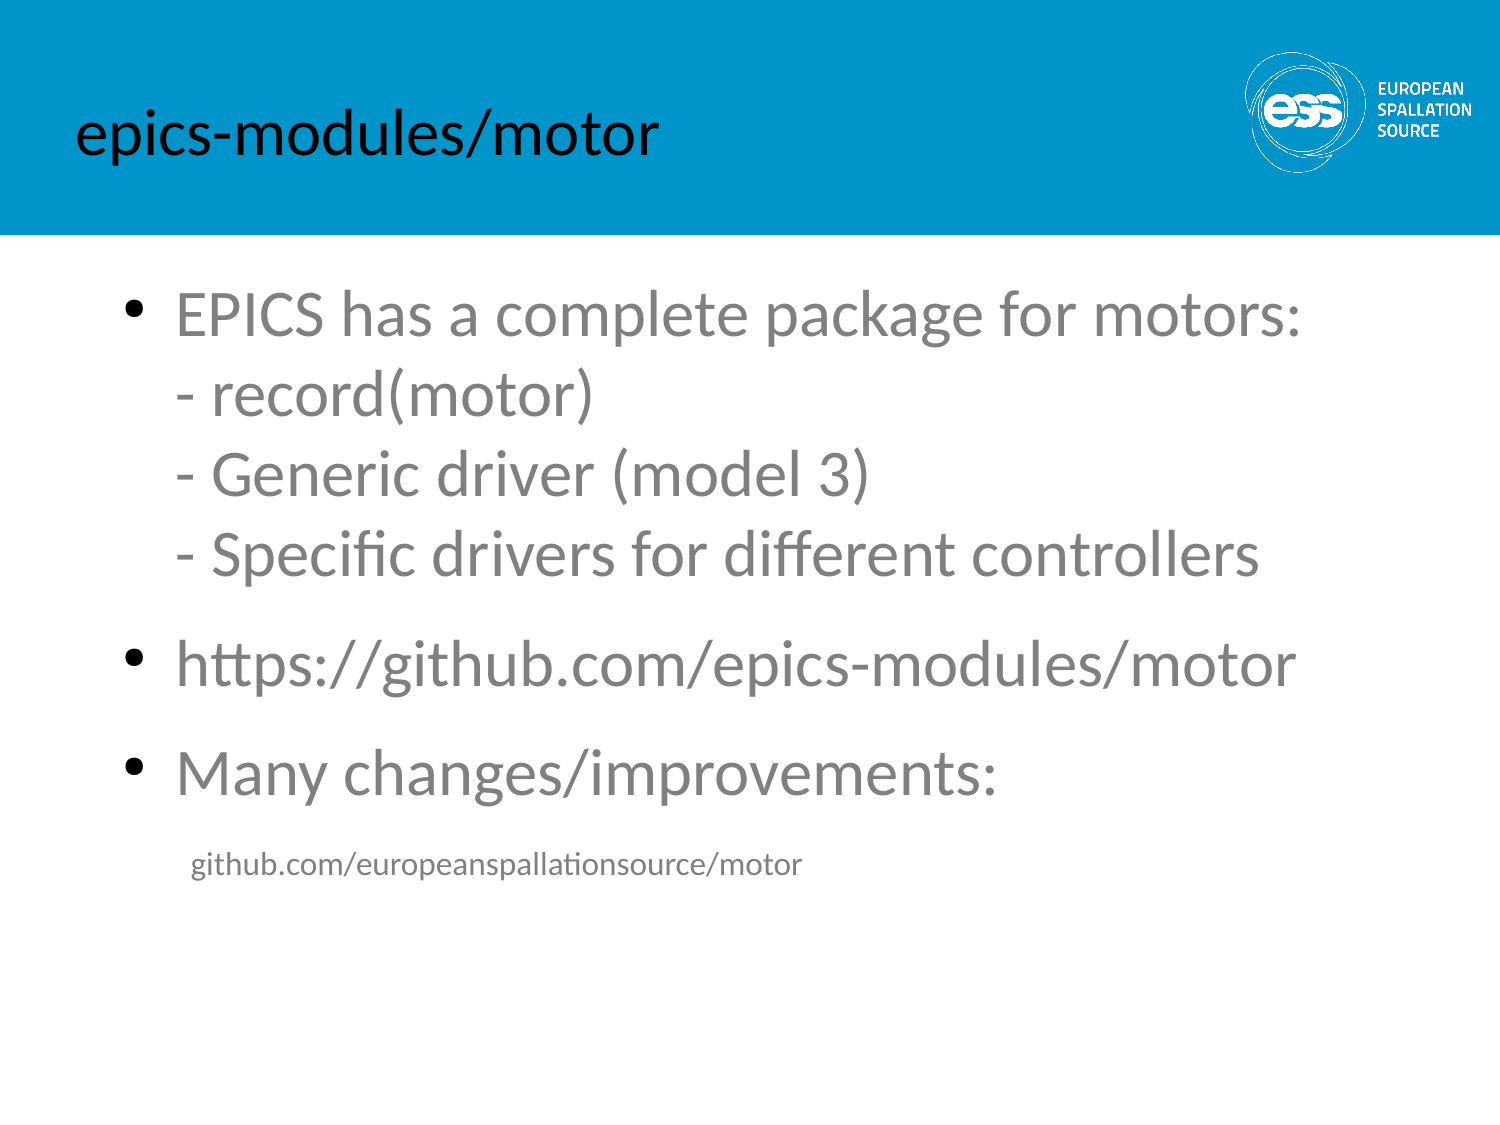

# epics-modules/motor
EPICS has a complete package for motors:
- record(motor)
- Generic driver (model 3)
- Specific drivers for different controllers
https://github.com/epics-modules/motor
Many changes/improvements:
 github.com/europeanspallationsource/motor